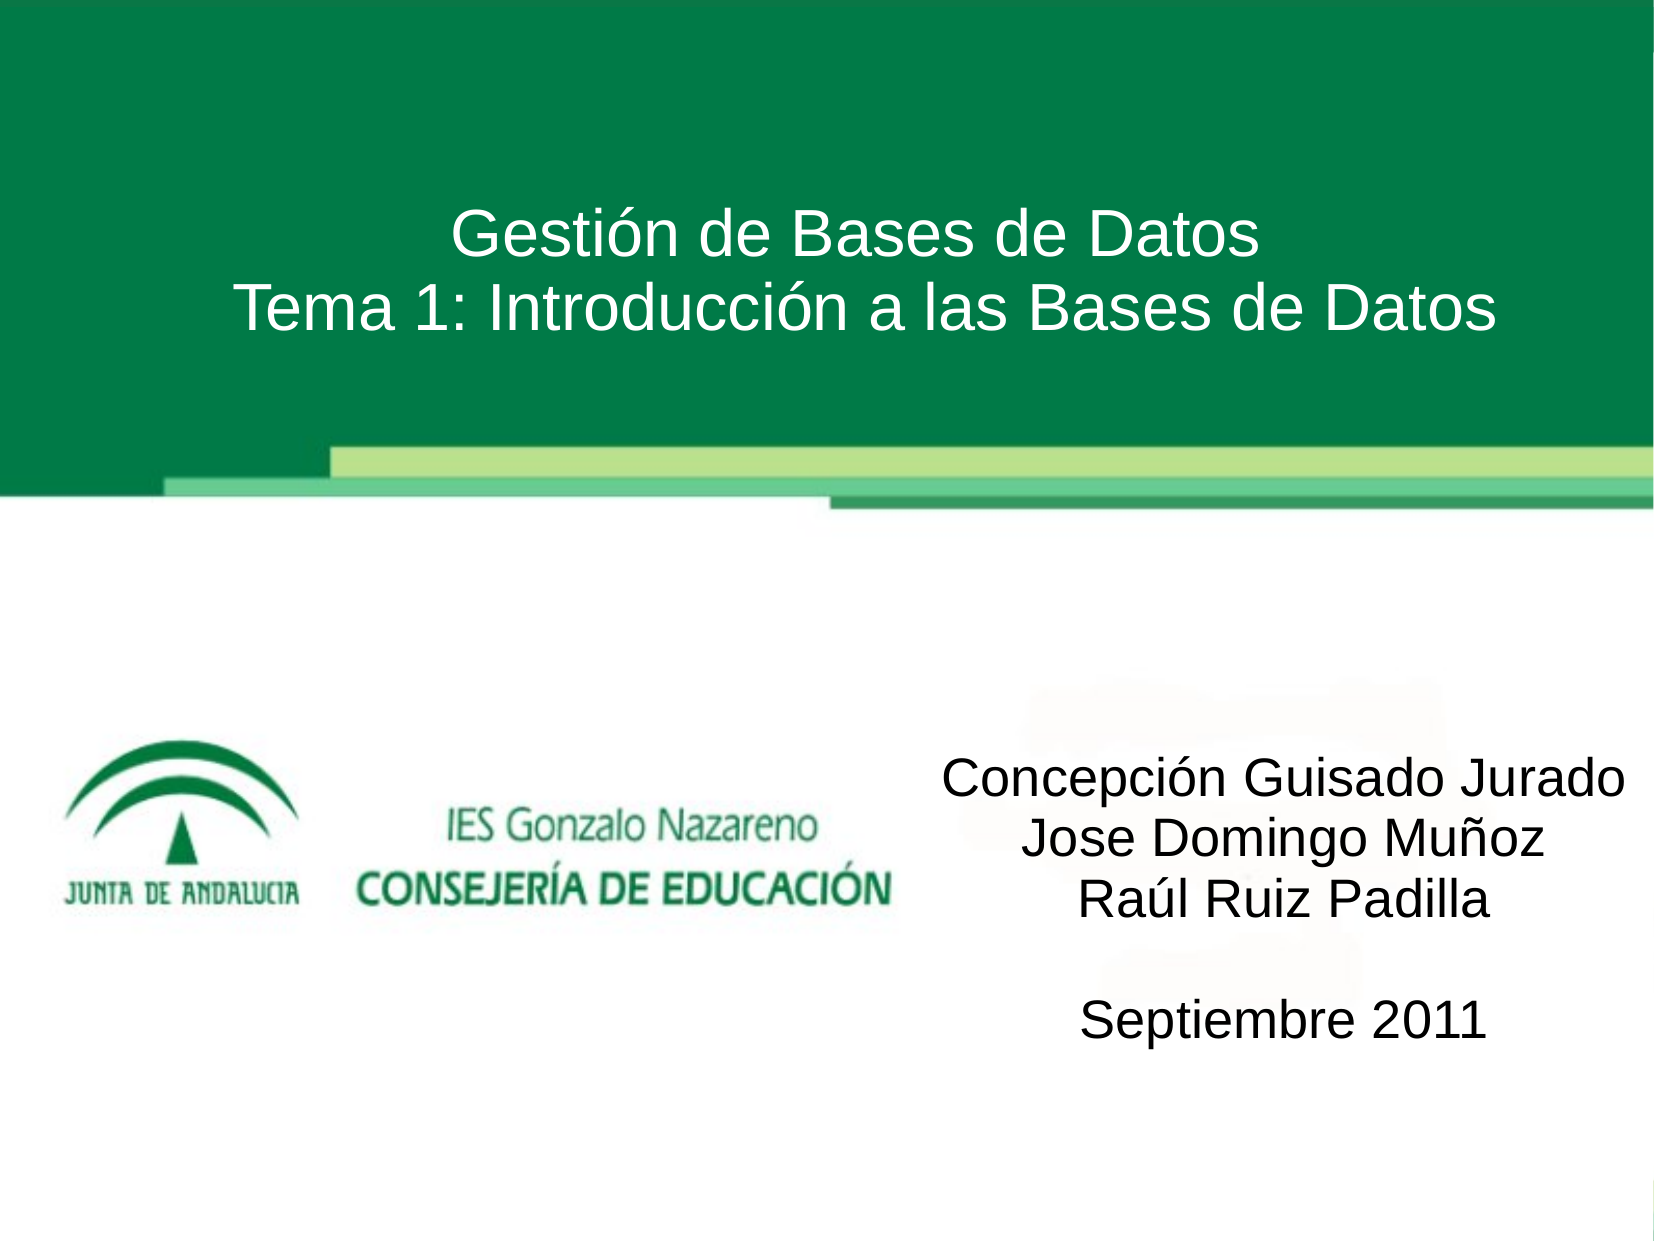

Gestión de Bases de Datos
 Tema 1: Introducción a las Bases de Datos
Concepción Guisado Jurado
Jose Domingo Muñoz
Raúl Ruiz Padilla
Septiembre 2011